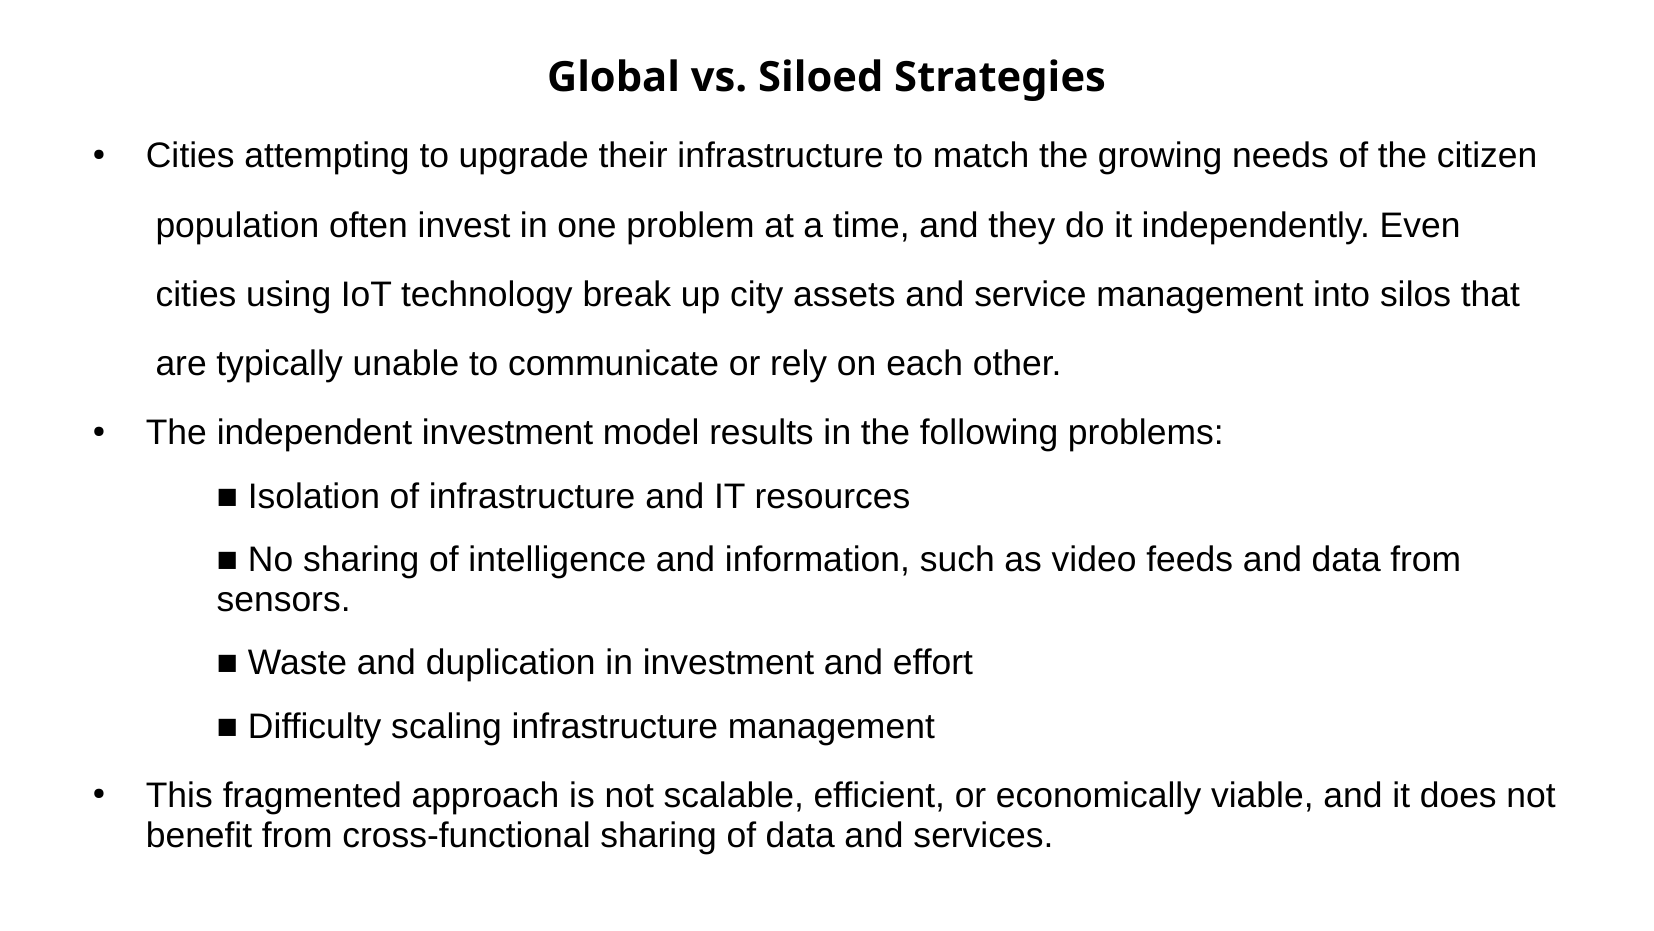

# Global vs. Siloed Strategies
Cities attempting to upgrade their infrastructure to match the growing needs of the citizen
 population often invest in one problem at a time, and they do it independently. Even
 cities using IoT technology break up city assets and service management into silos that
 are typically unable to communicate or rely on each other.
The independent investment model results in the following problems:
■ Isolation of infrastructure and IT resources
■ No sharing of intelligence and information, such as video feeds and data from sensors.
■ Waste and duplication in investment and effort
■ Difficulty scaling infrastructure management
This fragmented approach is not scalable, efficient, or economically viable, and it does not benefit from cross-functional sharing of data and services.